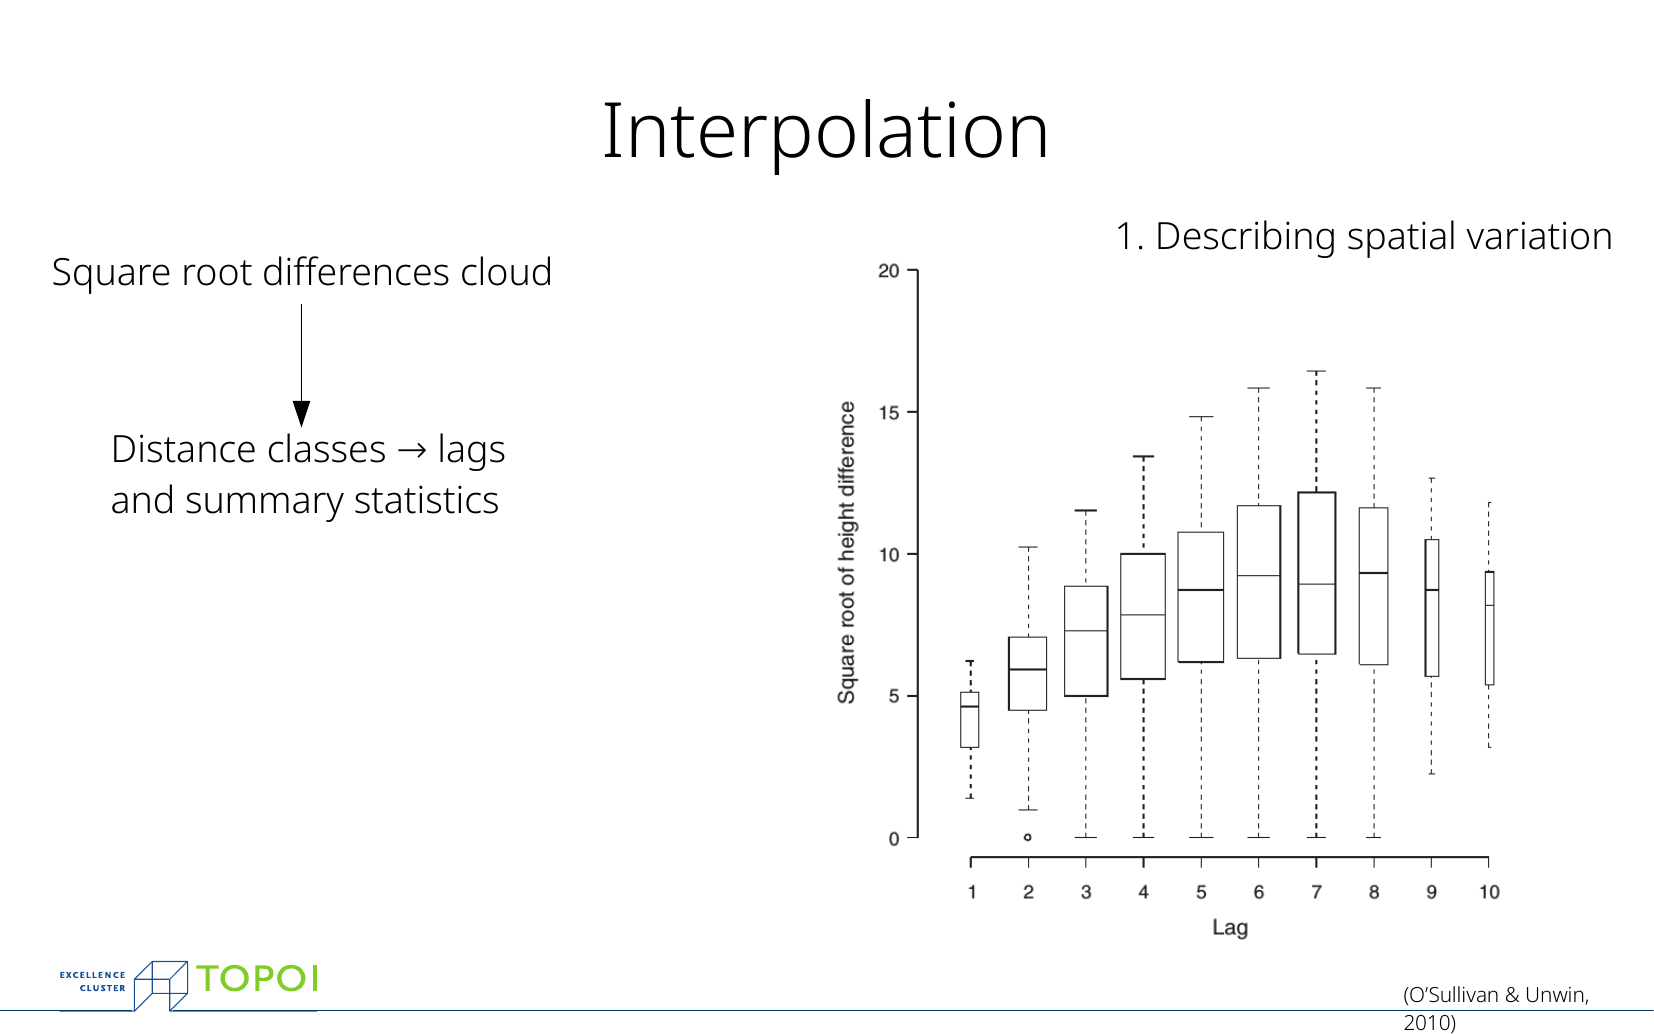

# Interpolation
1. Describing spatial variation
Square root differences cloud
Distance classes → lags
and summary statistics
(O’Sullivan & Unwin, 2010)